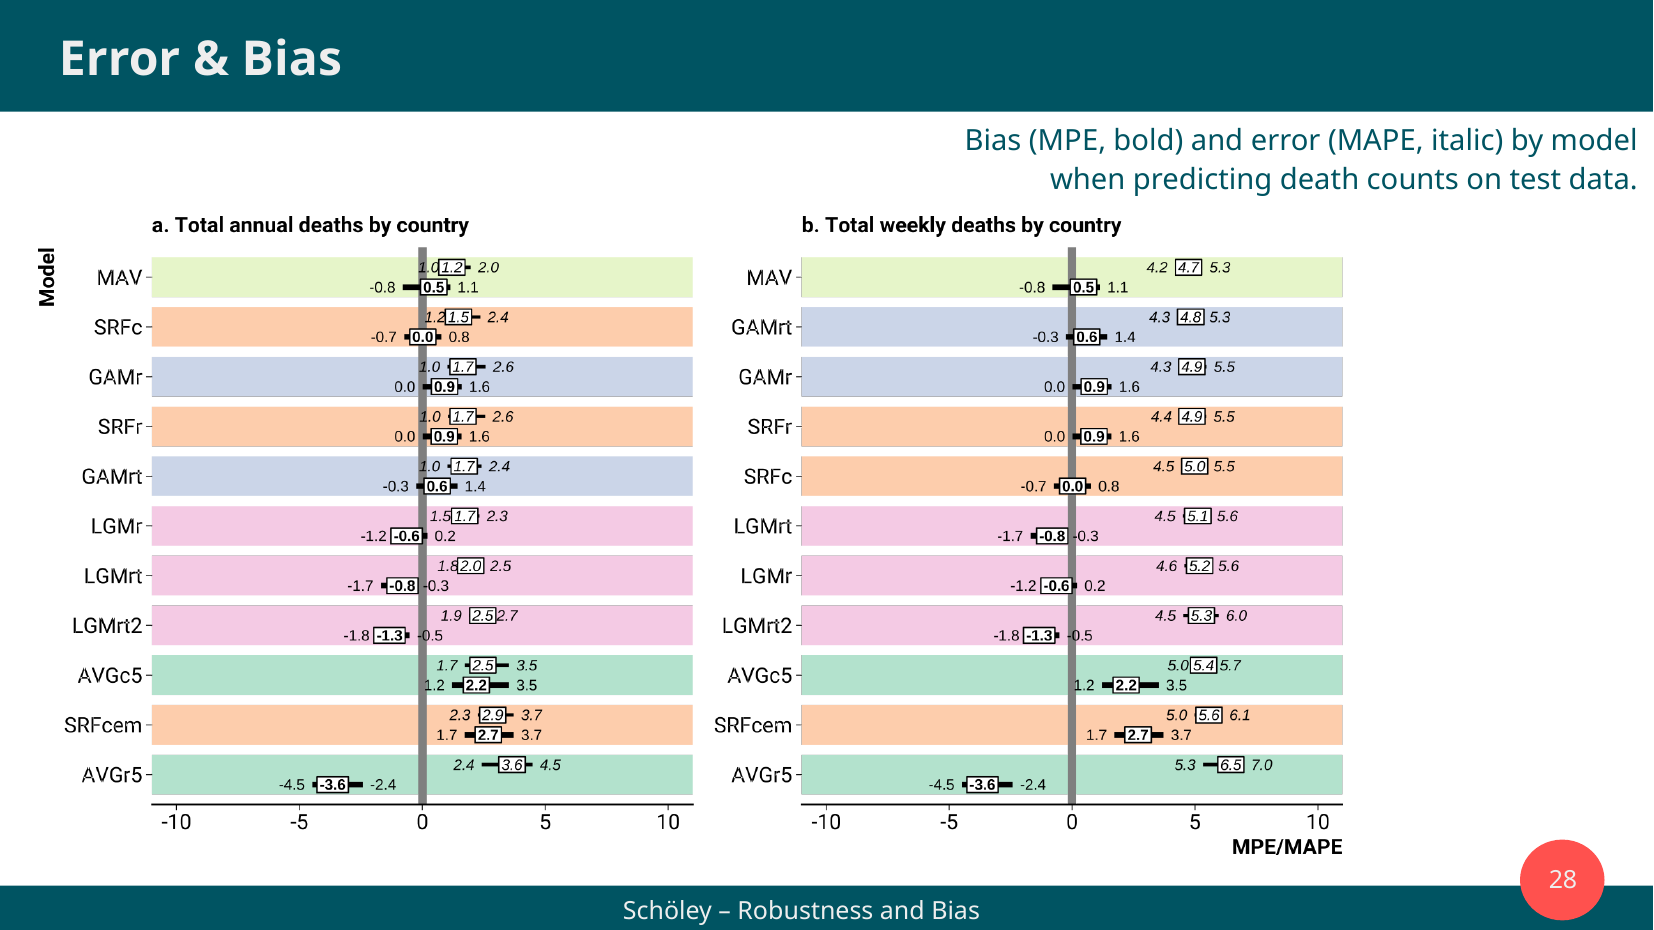

# Error & Bias
Bias (MPE, bold) and error (MAPE, italic) by model when predicting death counts on test data.
28
Schöley – Robustness and Bias